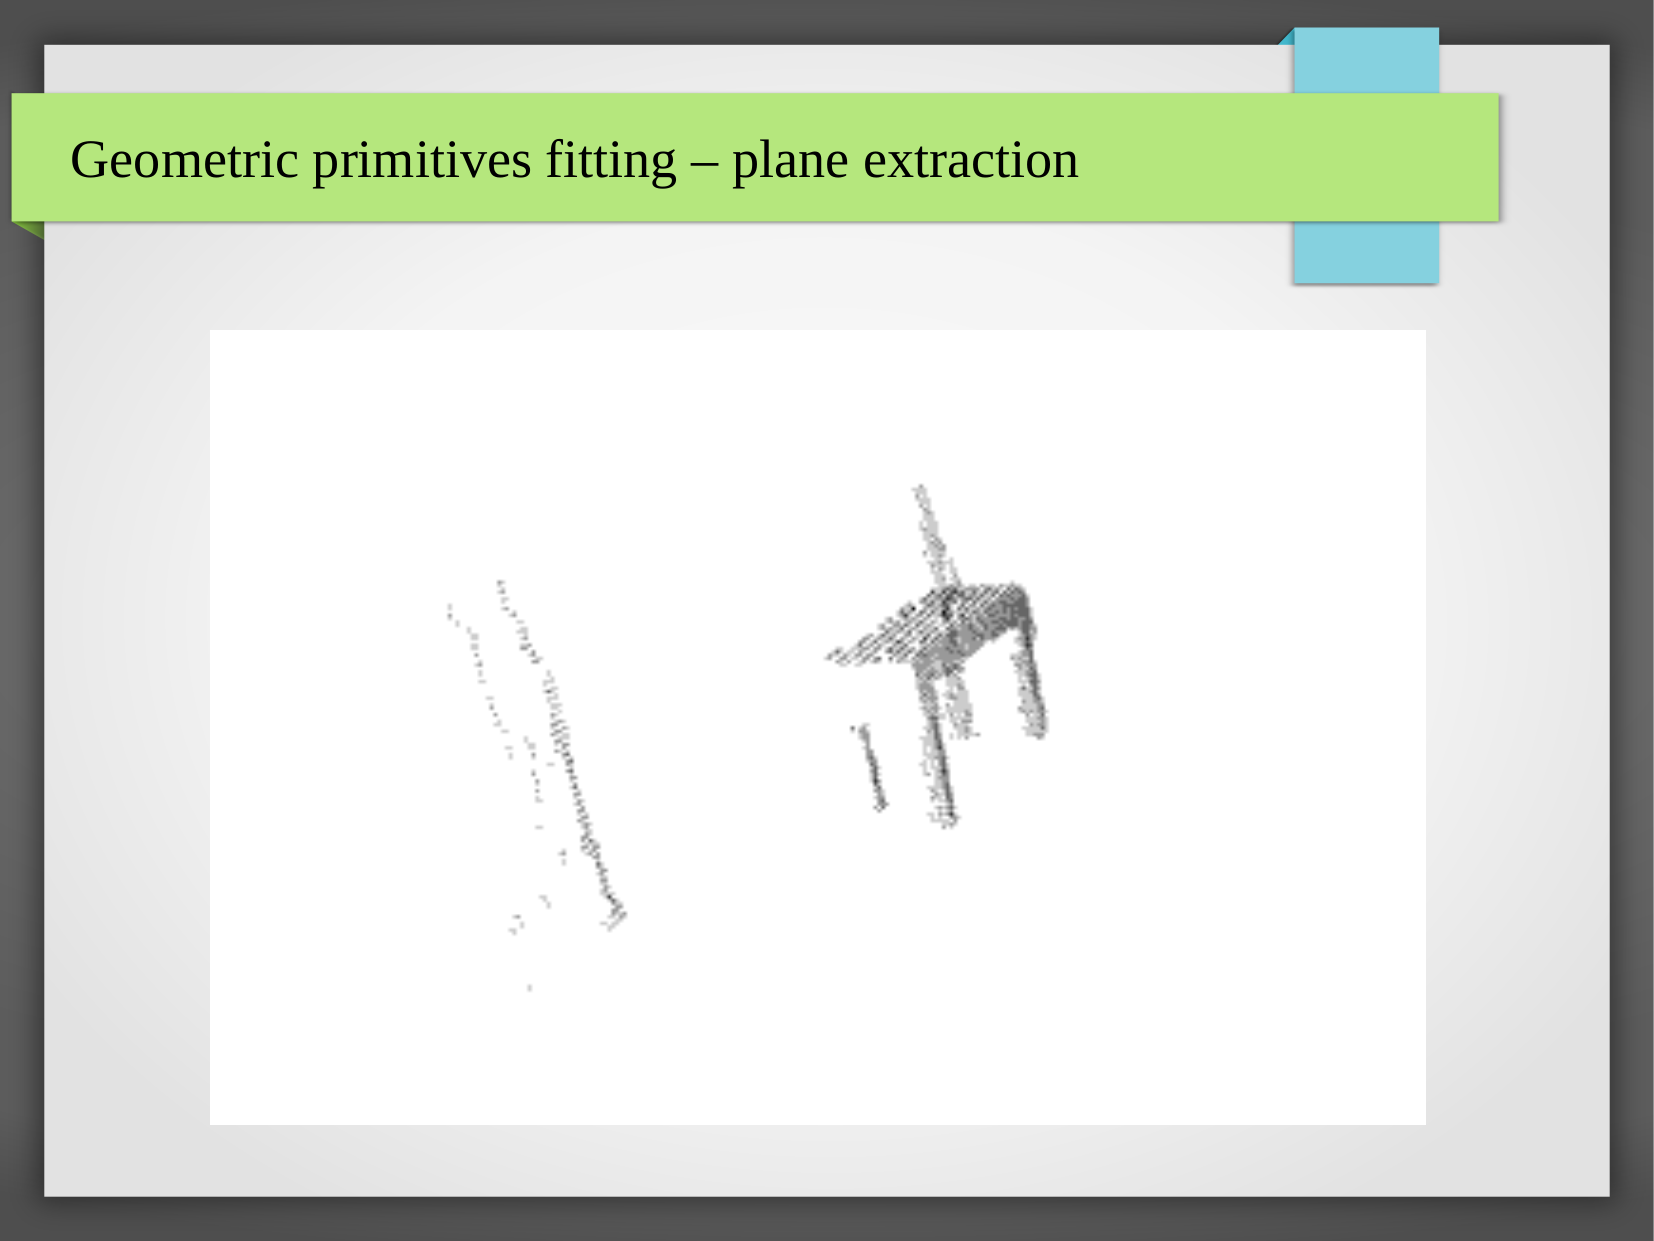

# Geometric primitives fitting – plane extraction